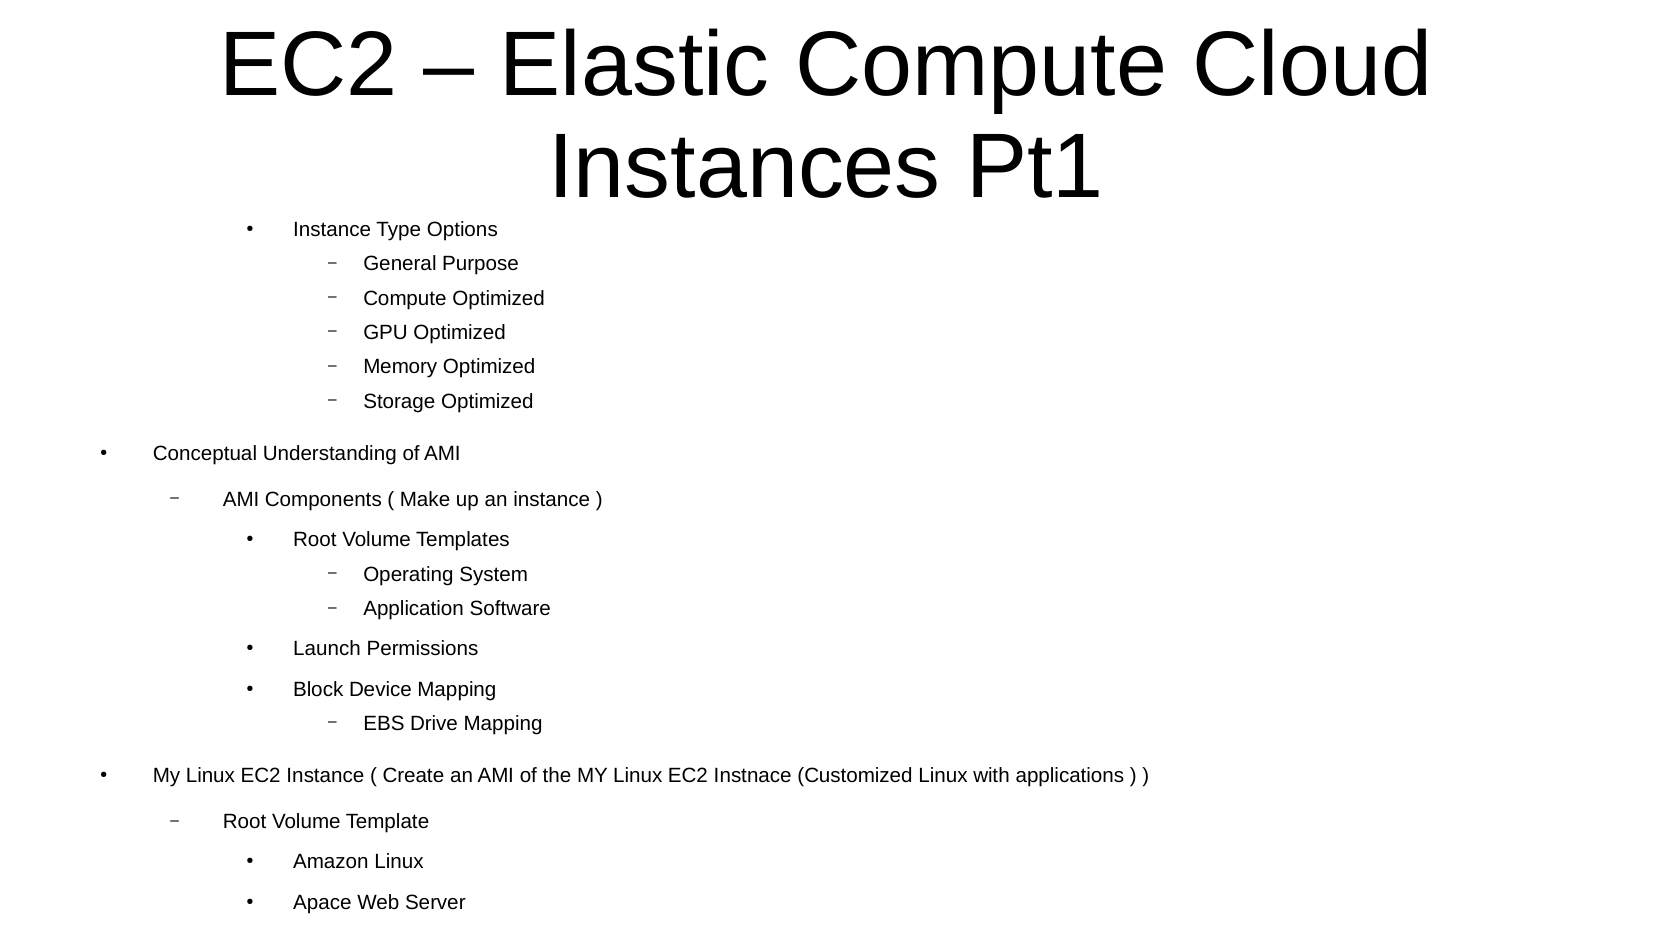

# EC2 – Elastic Compute Cloud Instances Pt1
Instance Type Options
General Purpose
Compute Optimized
GPU Optimized
Memory Optimized
Storage Optimized
Conceptual Understanding of AMI
AMI Components ( Make up an instance )
Root Volume Templates
Operating System
Application Software
Launch Permissions
Block Device Mapping
EBS Drive Mapping
My Linux EC2 Instance ( Create an AMI of the MY Linux EC2 Instnace (Customized Linux with applications ) )
Root Volume Template
Amazon Linux
Apace Web Server